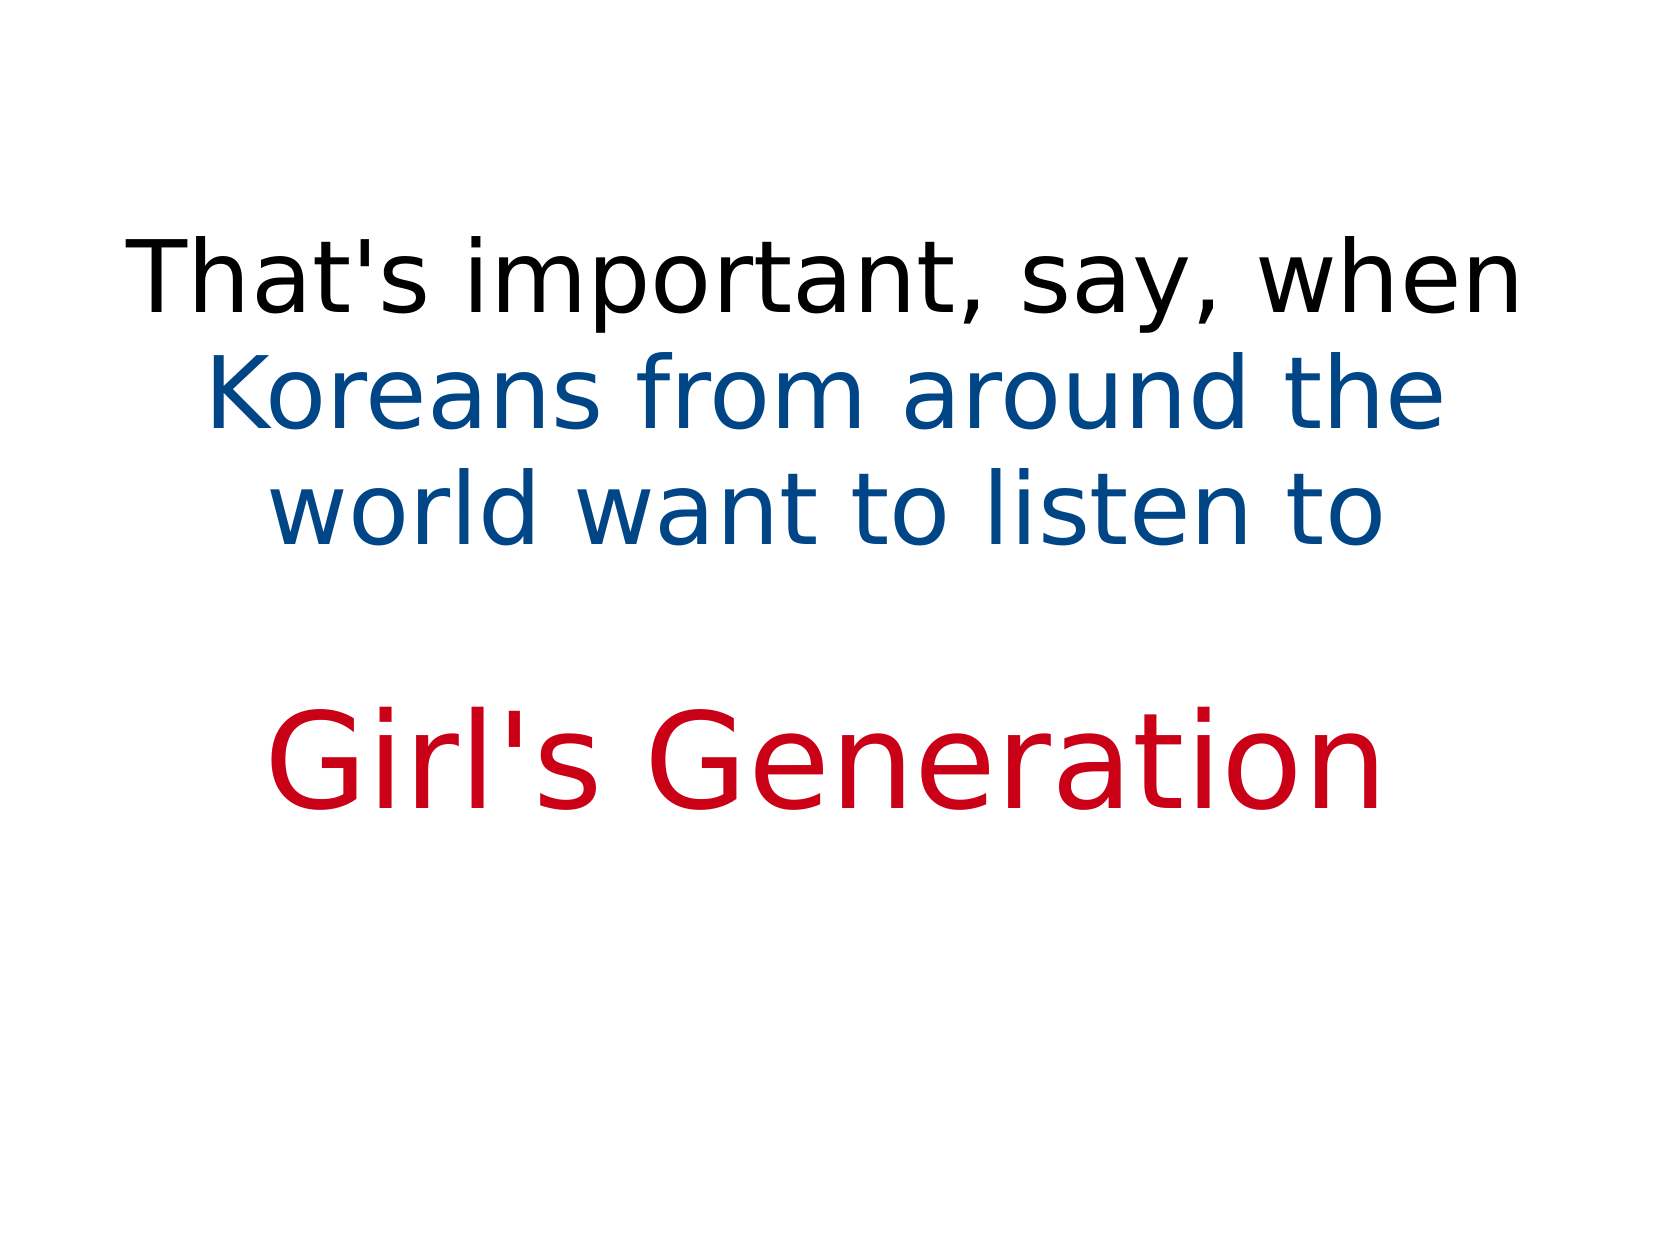

# That's important, say, when Koreans from around the world want to listen to
Girl's Generation